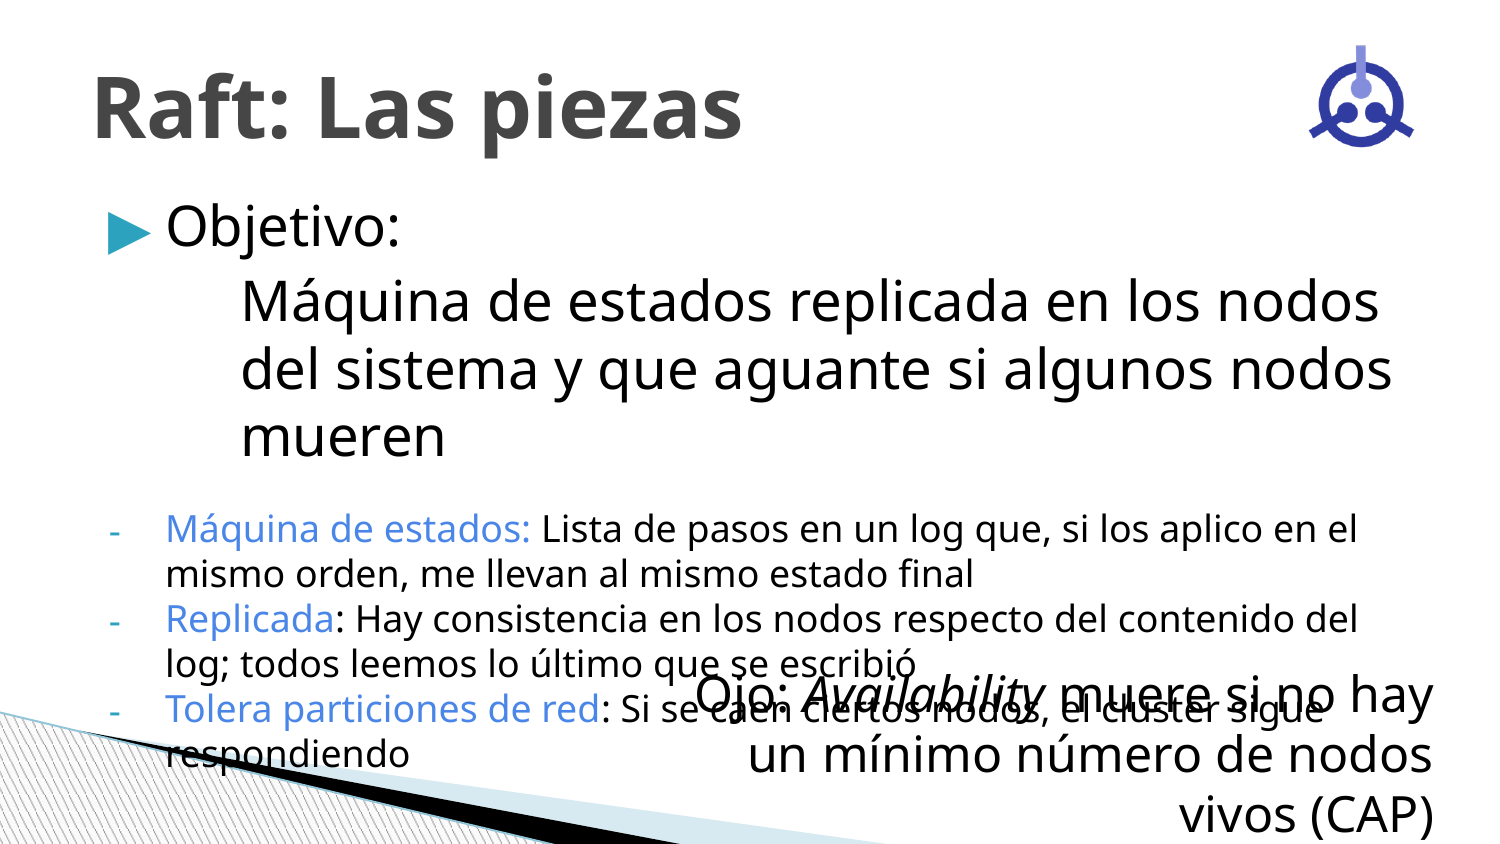

Raft: Las piezas
# Objetivo:
Máquina de estados replicada en los nodos del sistema y que aguante si algunos nodos mueren
Máquina de estados: Lista de pasos en un log que, si los aplico en el mismo orden, me llevan al mismo estado final
Replicada: Hay consistencia en los nodos respecto del contenido del log; todos leemos lo último que se escribió
Tolera particiones de red: Si se caen ciertos nodos, el cluster sigue respondiendo
Ojo: Availability muere si no hay un mínimo número de nodos vivos (CAP)